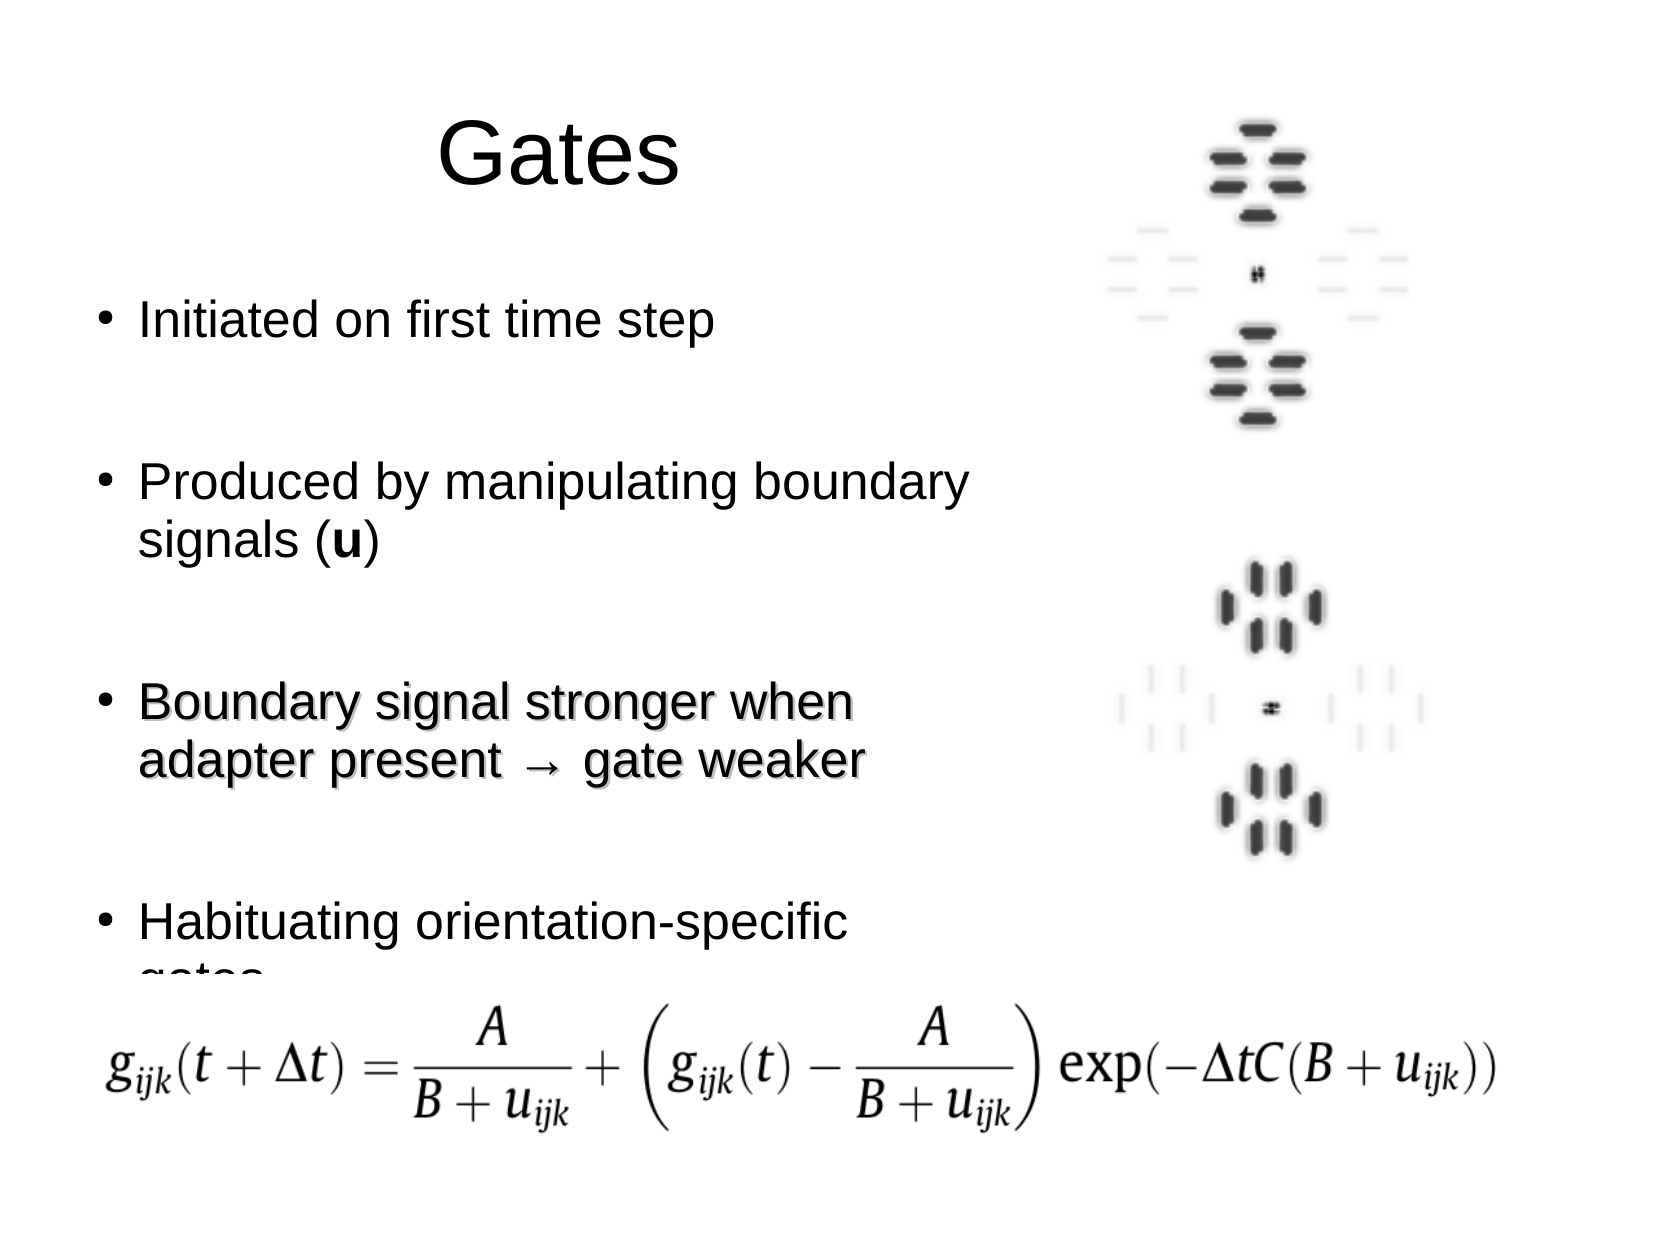

# Gates
Initiated on first time step
Produced by manipulating boundary signals (u)
Boundary signal stronger when adapter present → gate weaker
Habituating orientation-specific gates